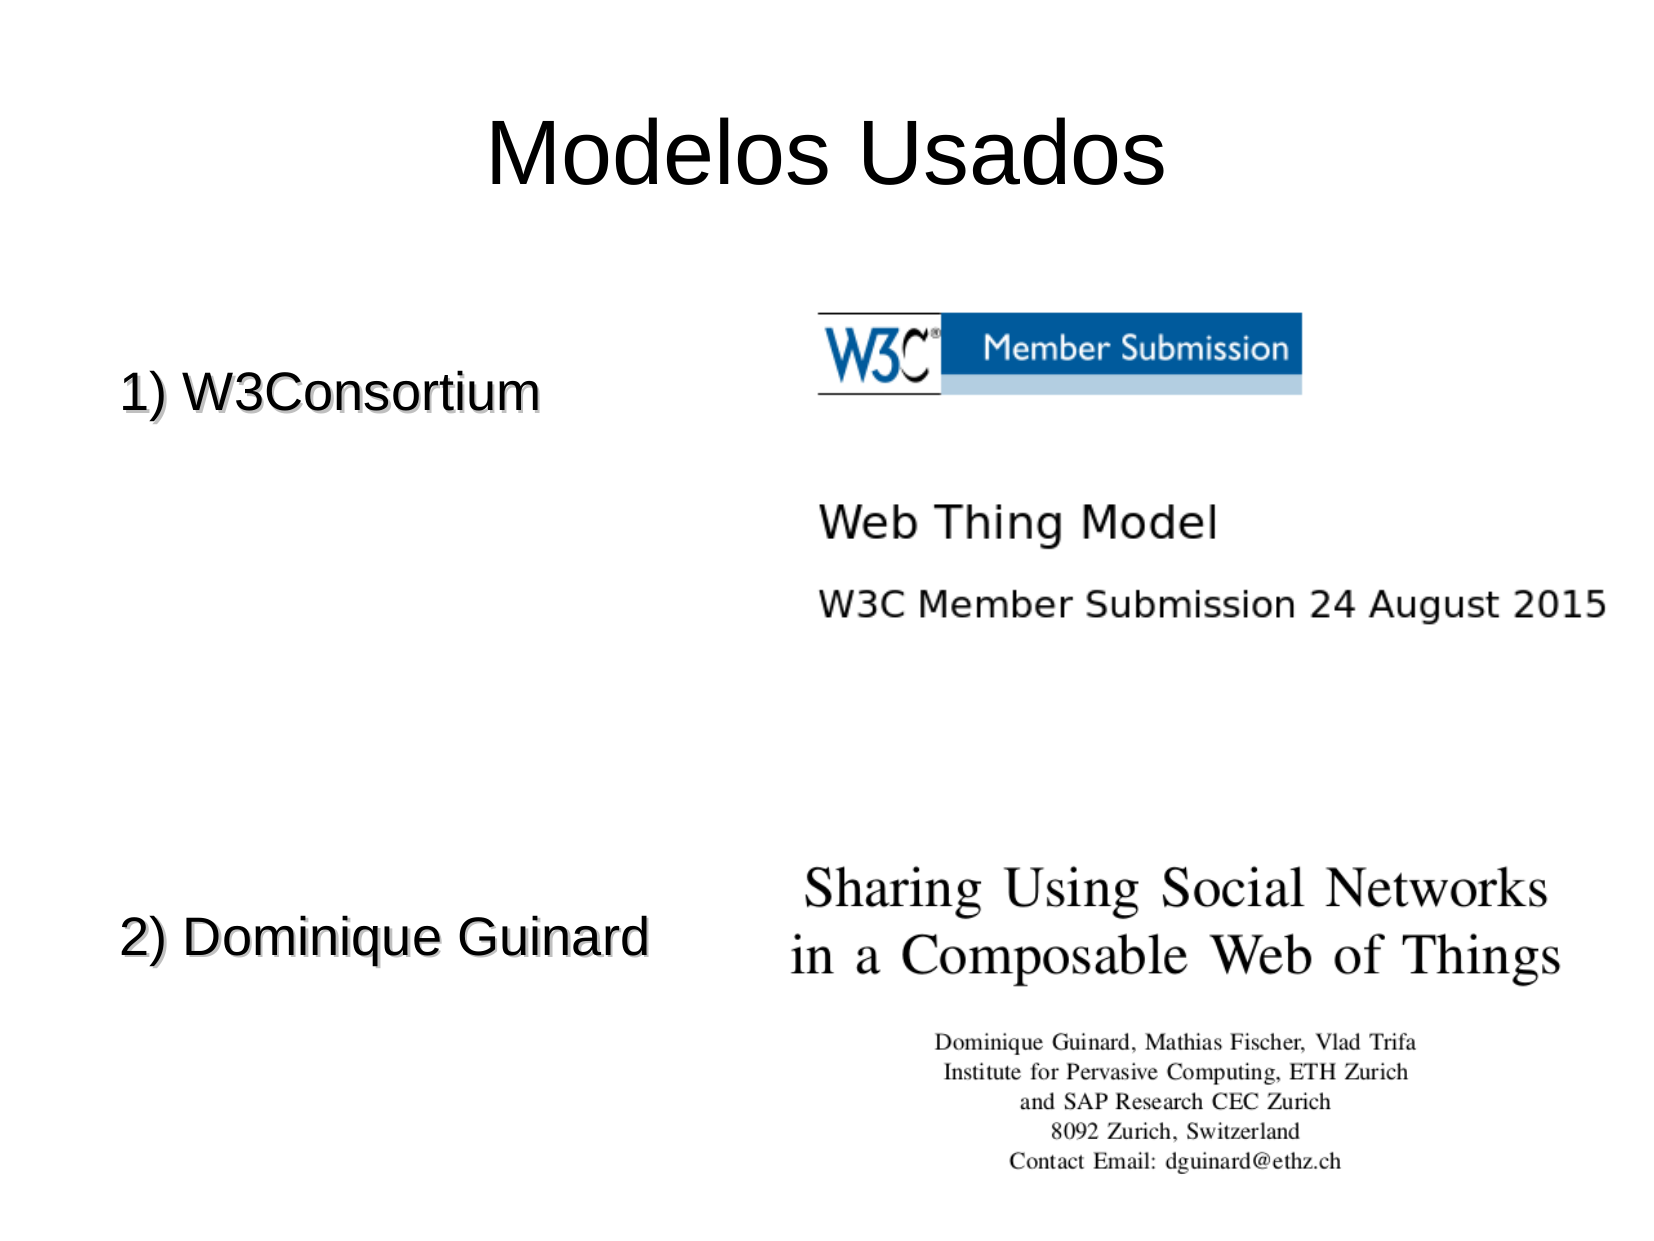

# Modelos Usados
1) W3Consortium
2) Dominique Guinard